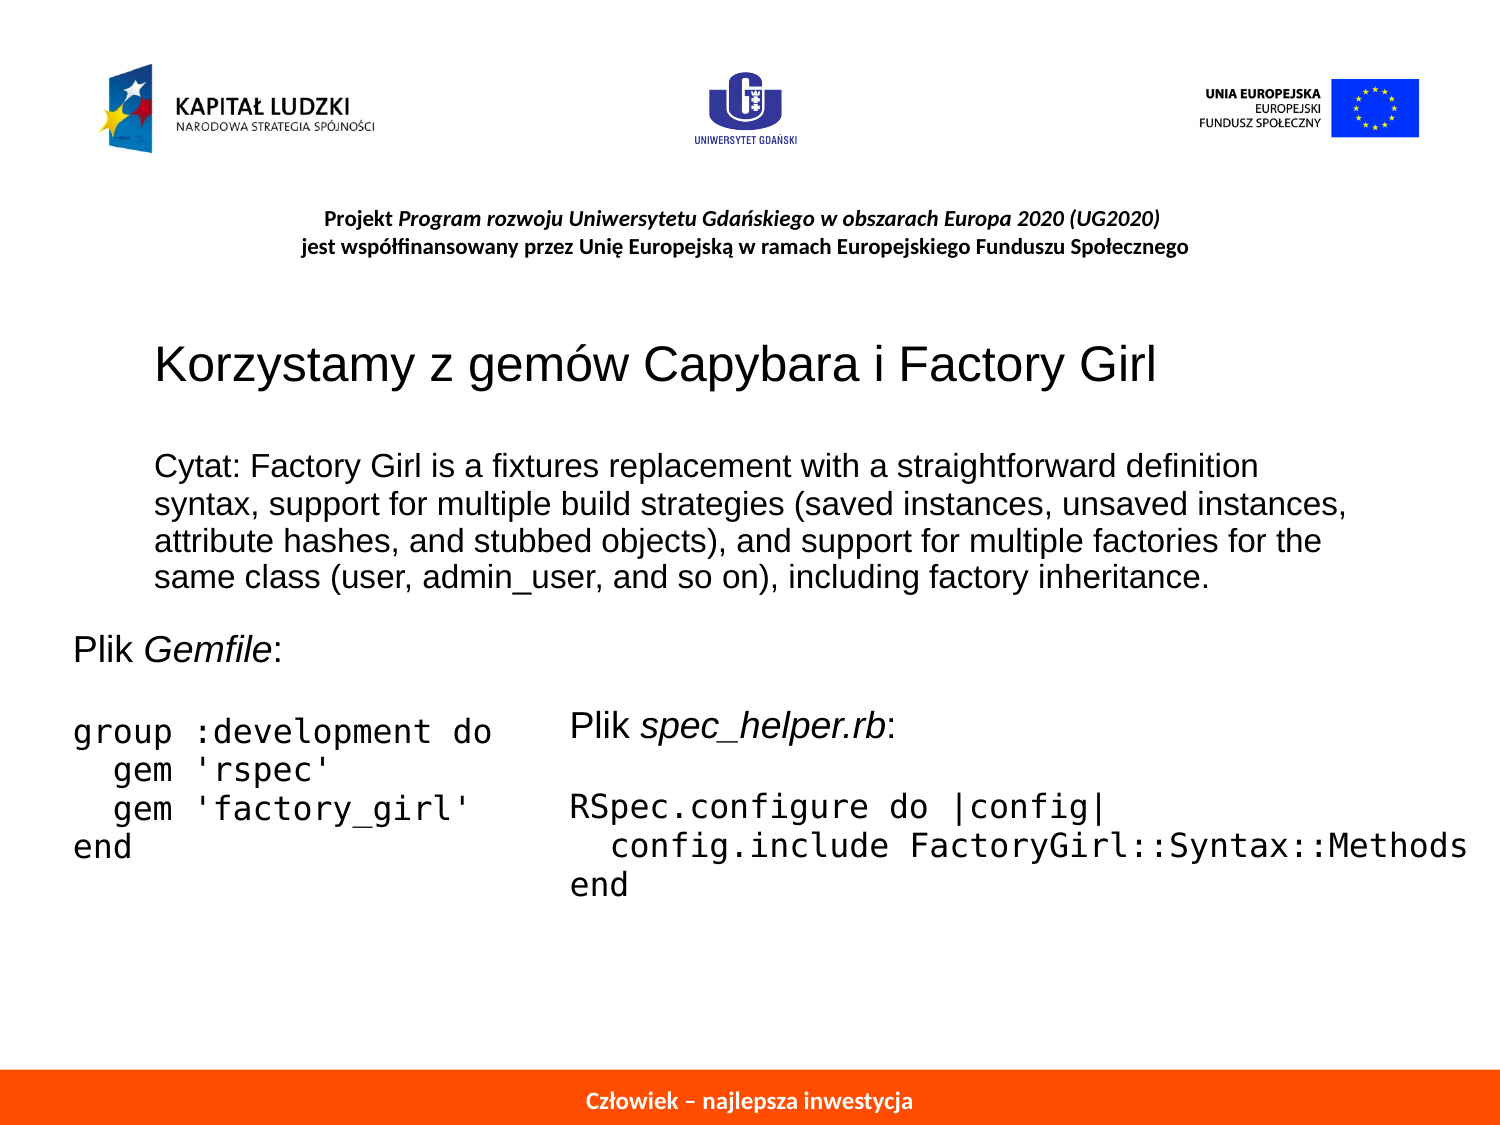

Projekt Program rozwoju Uniwersytetu Gdańskiego w obszarach Europa 2020 (UG2020)
jest współfinansowany przez Unię Europejską w ramach Europejskiego Funduszu Społecznego
Korzystamy z gemów Capybara i Factory Girl
Cytat: Factory Girl is a fixtures replacement with a straightforward definition
syntax, support for multiple build strategies (saved instances, unsaved instances,
attribute hashes, and stubbed objects), and support for multiple factories for the
same class (user, admin_user, and so on), including factory inheritance.
Plik Gemfile:
group :development do
 gem 'rspec'
 gem 'factory_girl'
end
Plik spec_helper.rb:
RSpec.configure do |config|
 config.include FactoryGirl::Syntax::Methods
end
Człowiek – najlepsza inwestycja